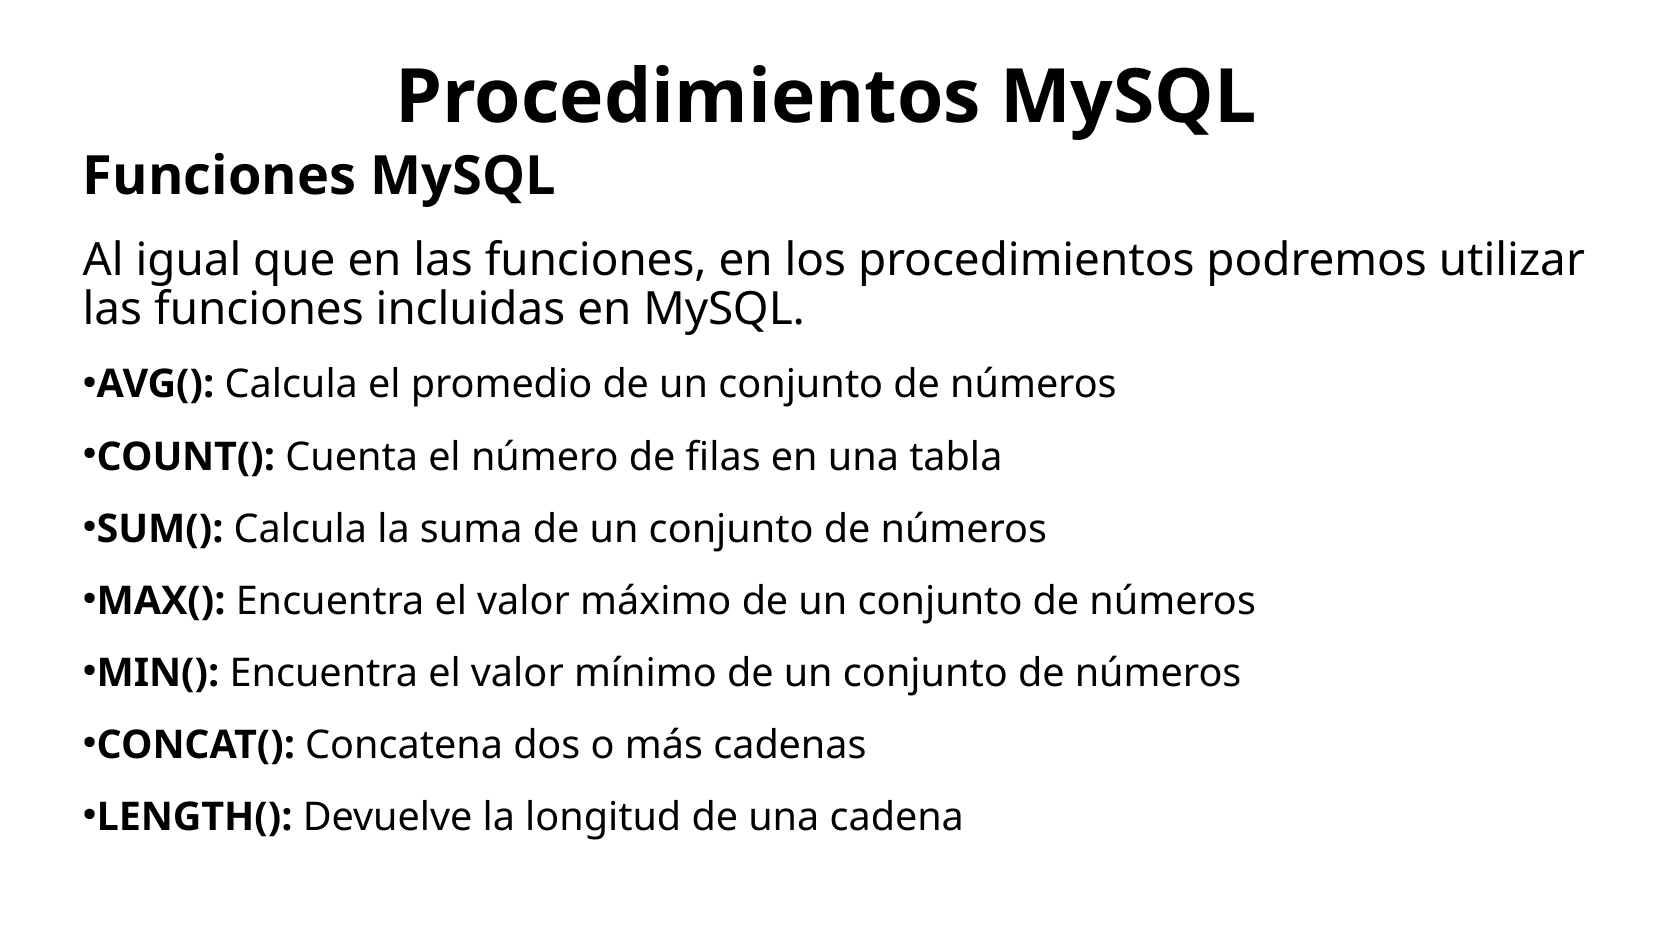

# Procedimientos MySQL
Funciones MySQL
Al igual que en las funciones, en los procedimientos podremos utilizar las funciones incluidas en MySQL.
AVG(): Calcula el promedio de un conjunto de números
COUNT(): Cuenta el número de filas en una tabla
SUM(): Calcula la suma de un conjunto de números
MAX(): Encuentra el valor máximo de un conjunto de números
MIN(): Encuentra el valor mínimo de un conjunto de números
CONCAT(): Concatena dos o más cadenas
LENGTH(): Devuelve la longitud de una cadena